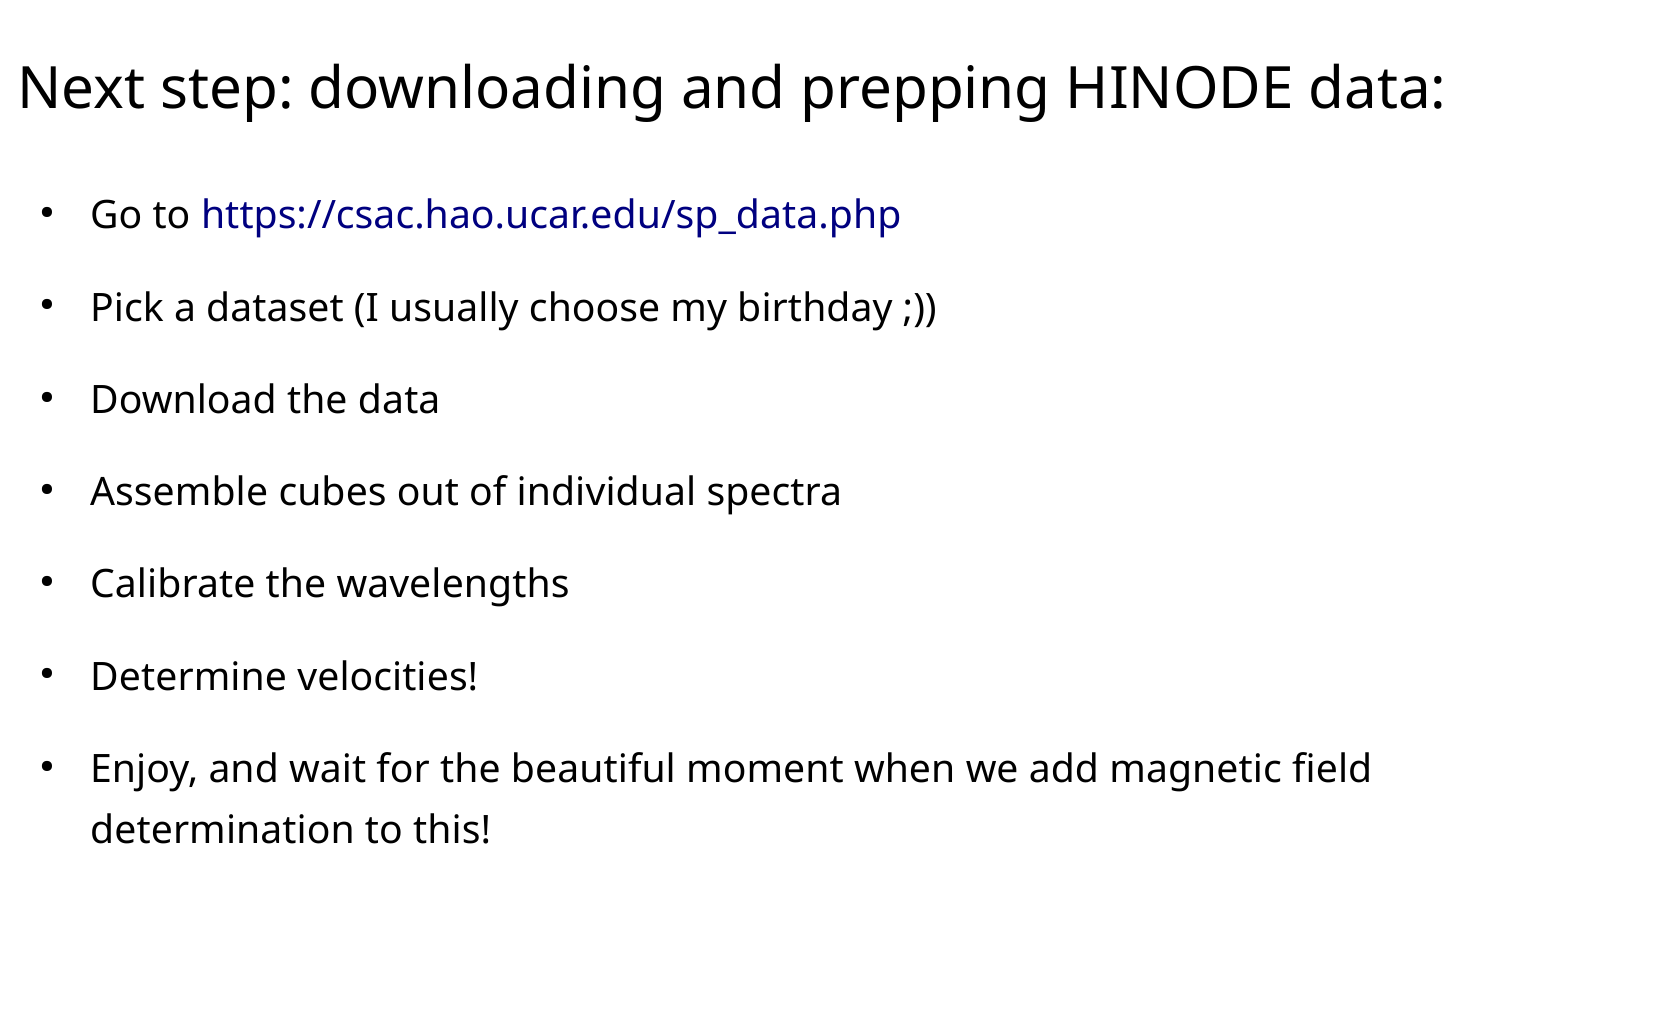

# Next step: downloading and prepping HINODE data:
Go to https://csac.hao.ucar.edu/sp_data.php
Pick a dataset (I usually choose my birthday ;))
Download the data
Assemble cubes out of individual spectra
Calibrate the wavelengths
Determine velocities!
Enjoy, and wait for the beautiful moment when we add magnetic field determination to this!